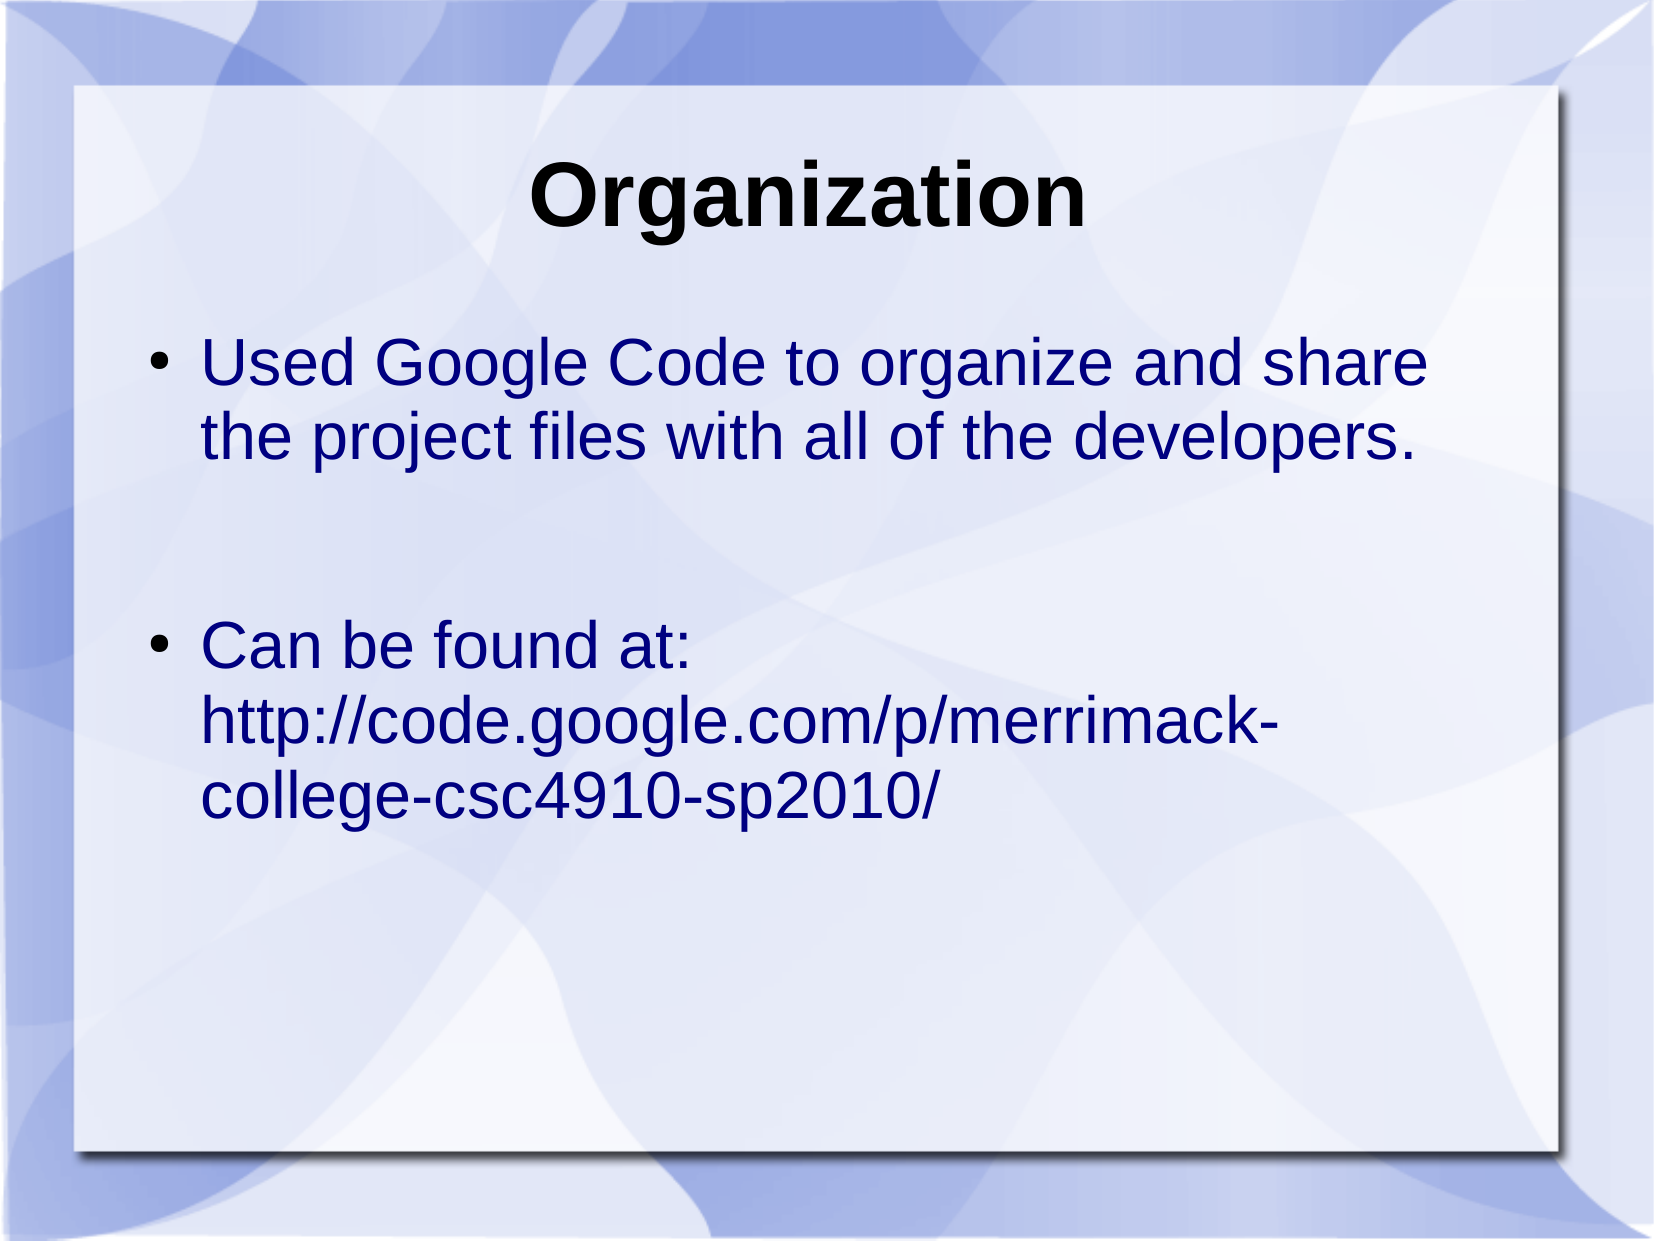

# Organization
Used Google Code to organize and share the project files with all of the developers.
Can be found at:
http://code.google.com/p/merrimack-college-csc4910-sp2010/